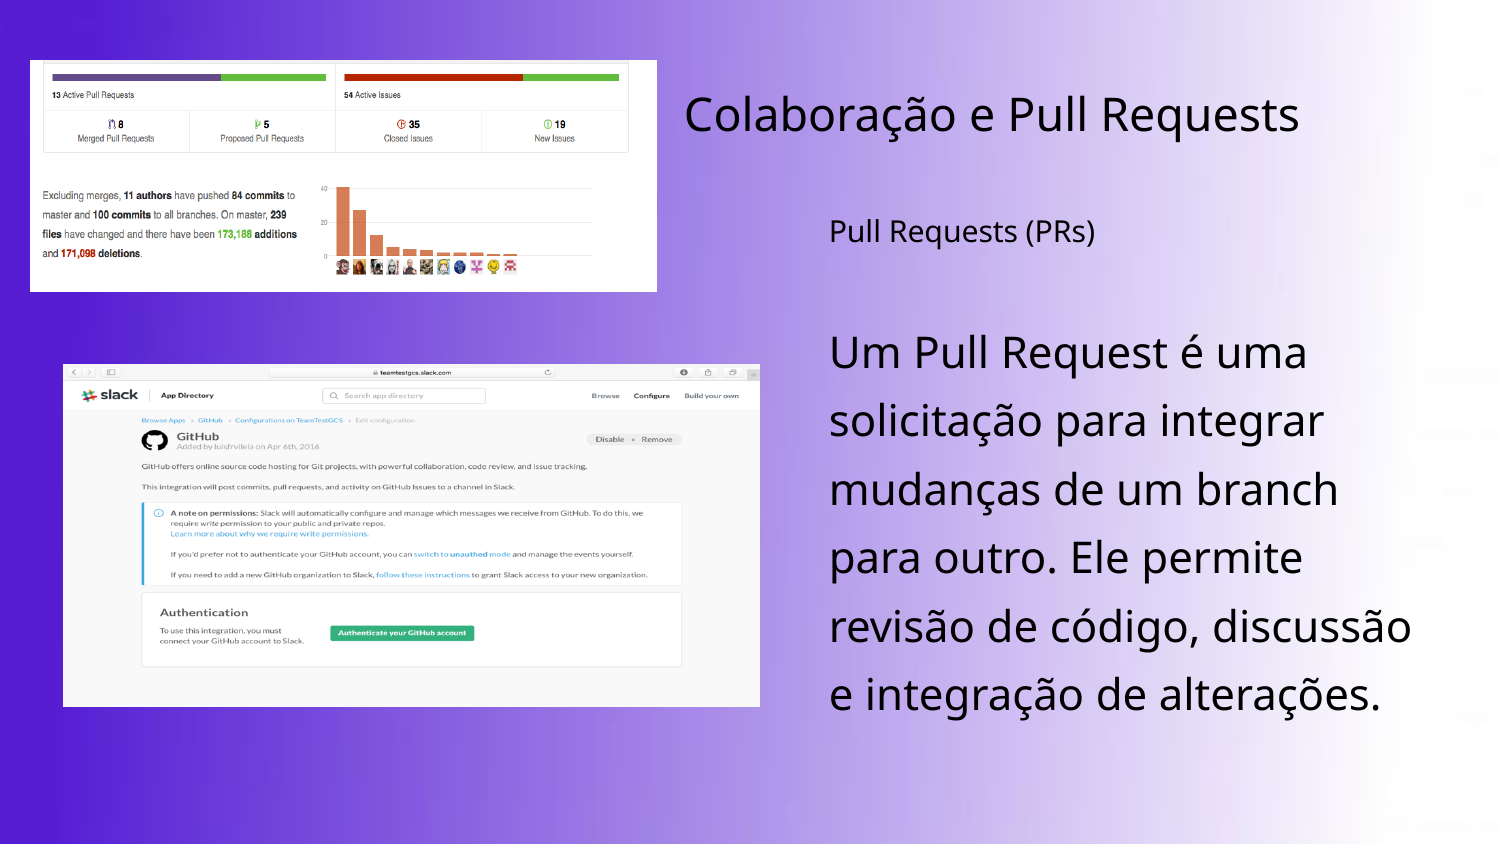

# Colaboração e Pull Requests
Pull Requests (PRs)
Um Pull Request é uma solicitação para integrar mudanças de um branch para outro. Ele permite revisão de código, discussão e integração de alterações.